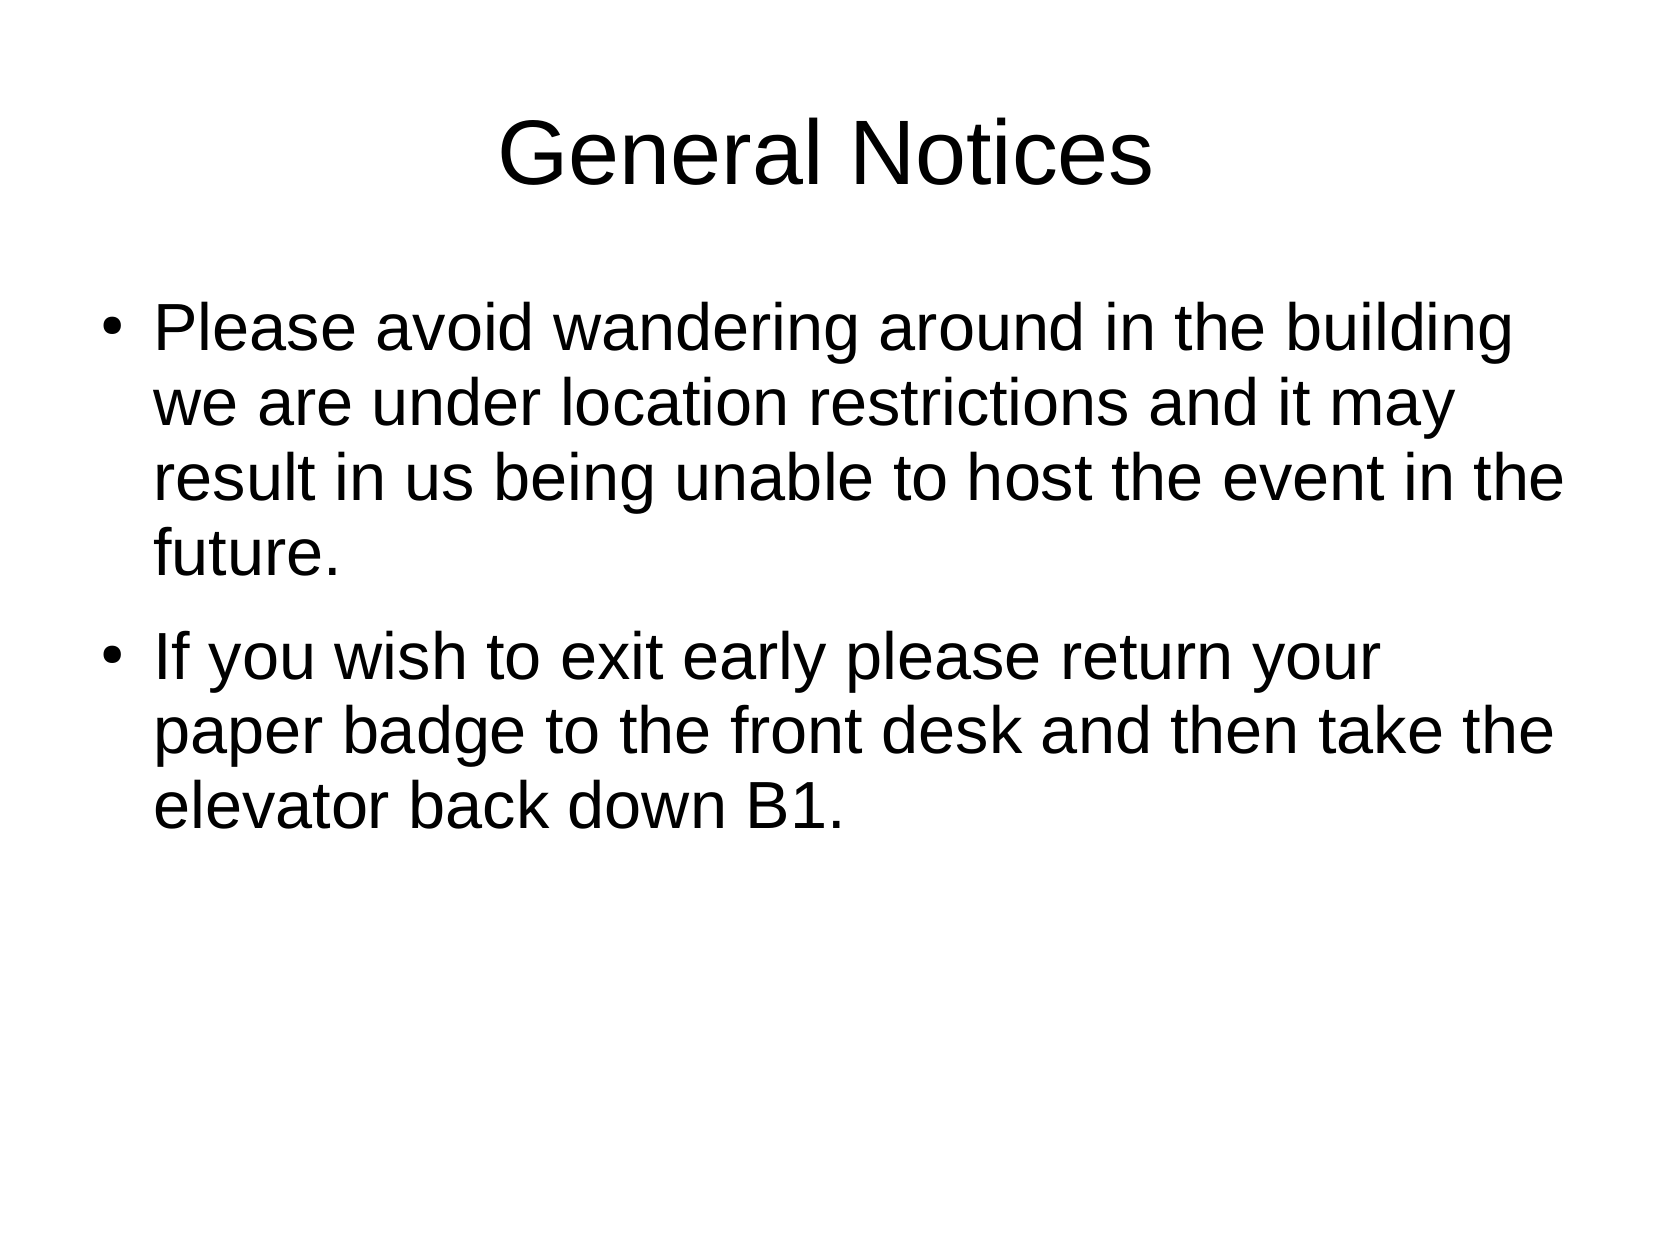

# General Notices
Please avoid wandering around in the building we are under location restrictions and it may result in us being unable to host the event in the future.
If you wish to exit early please return your paper badge to the front desk and then take the elevator back down B1.